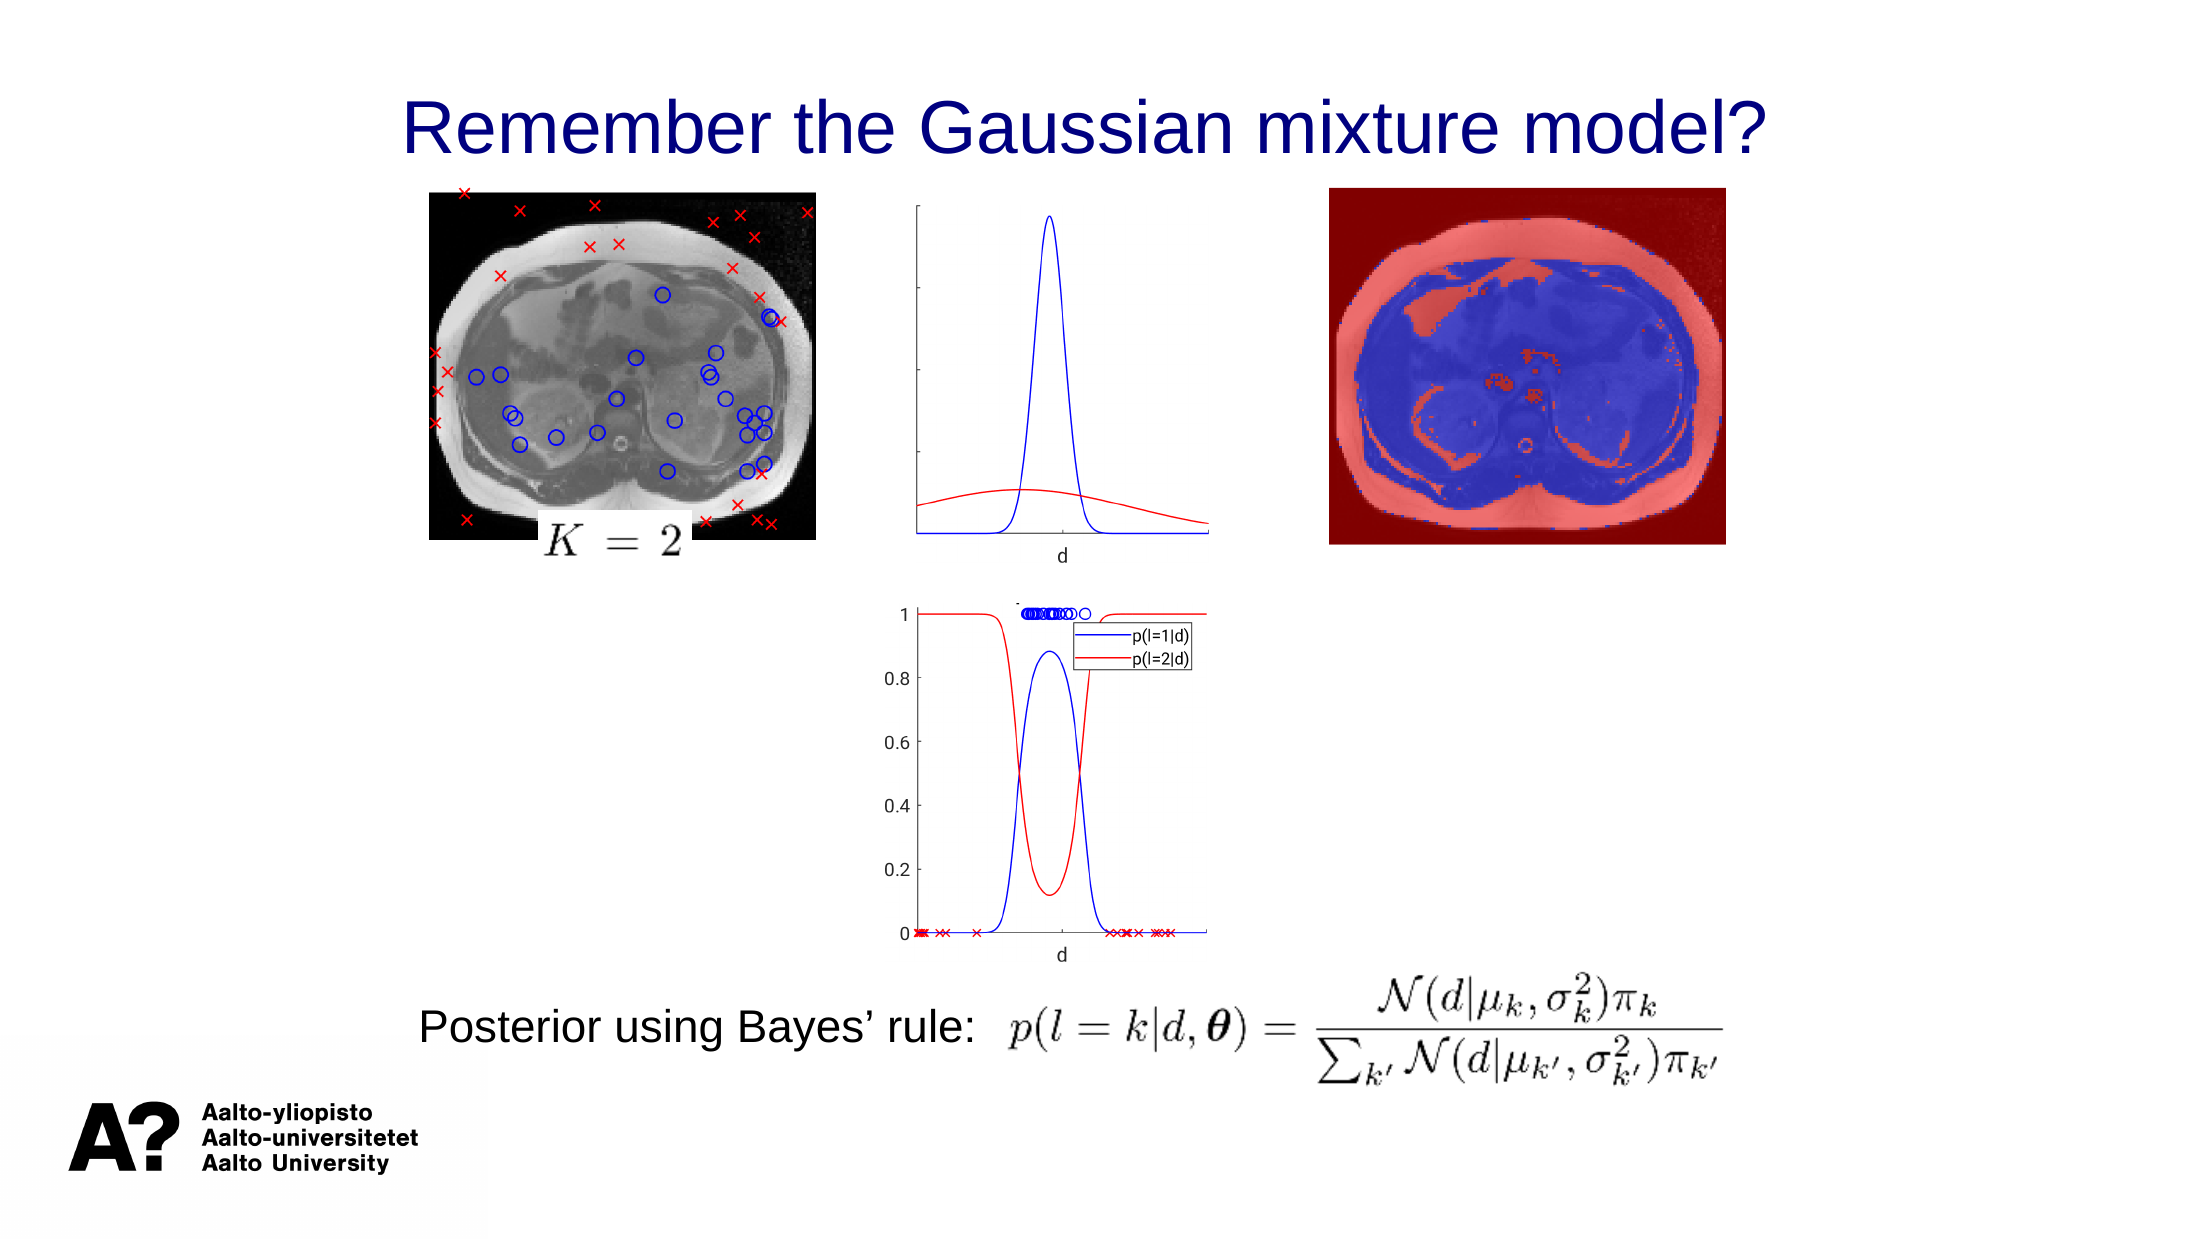

# Remember the Gaussian mixture model?
Posterior using Bayes’ rule: